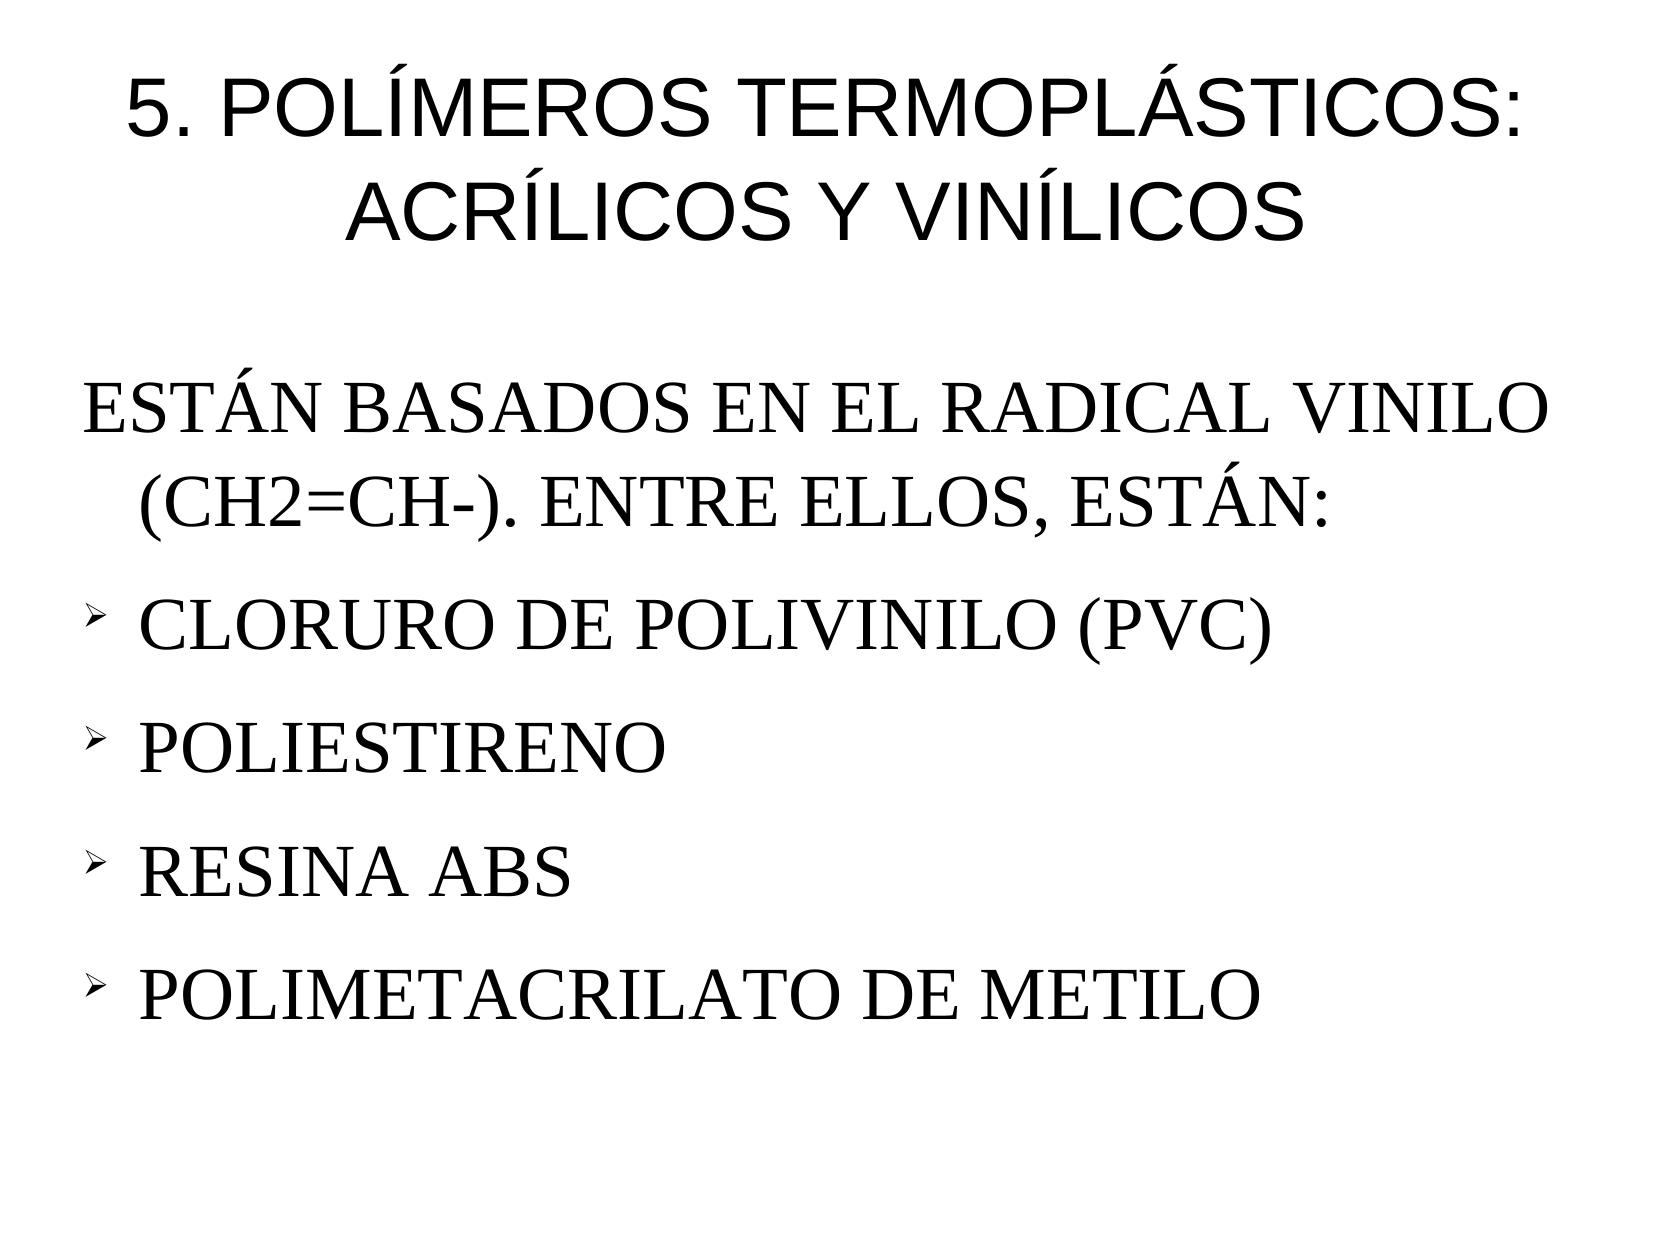

# 5. POLÍMEROS TERMOPLÁSTICOS: ACRÍLICOS Y VINÍLICOS
ESTÁN BASADOS EN EL RADICAL VINILO (CH2=CH-). ENTRE ELLOS, ESTÁN:
CLORURO DE POLIVINILO (PVC)
POLIESTIRENO
RESINA ABS
POLIMETACRILATO DE METILO